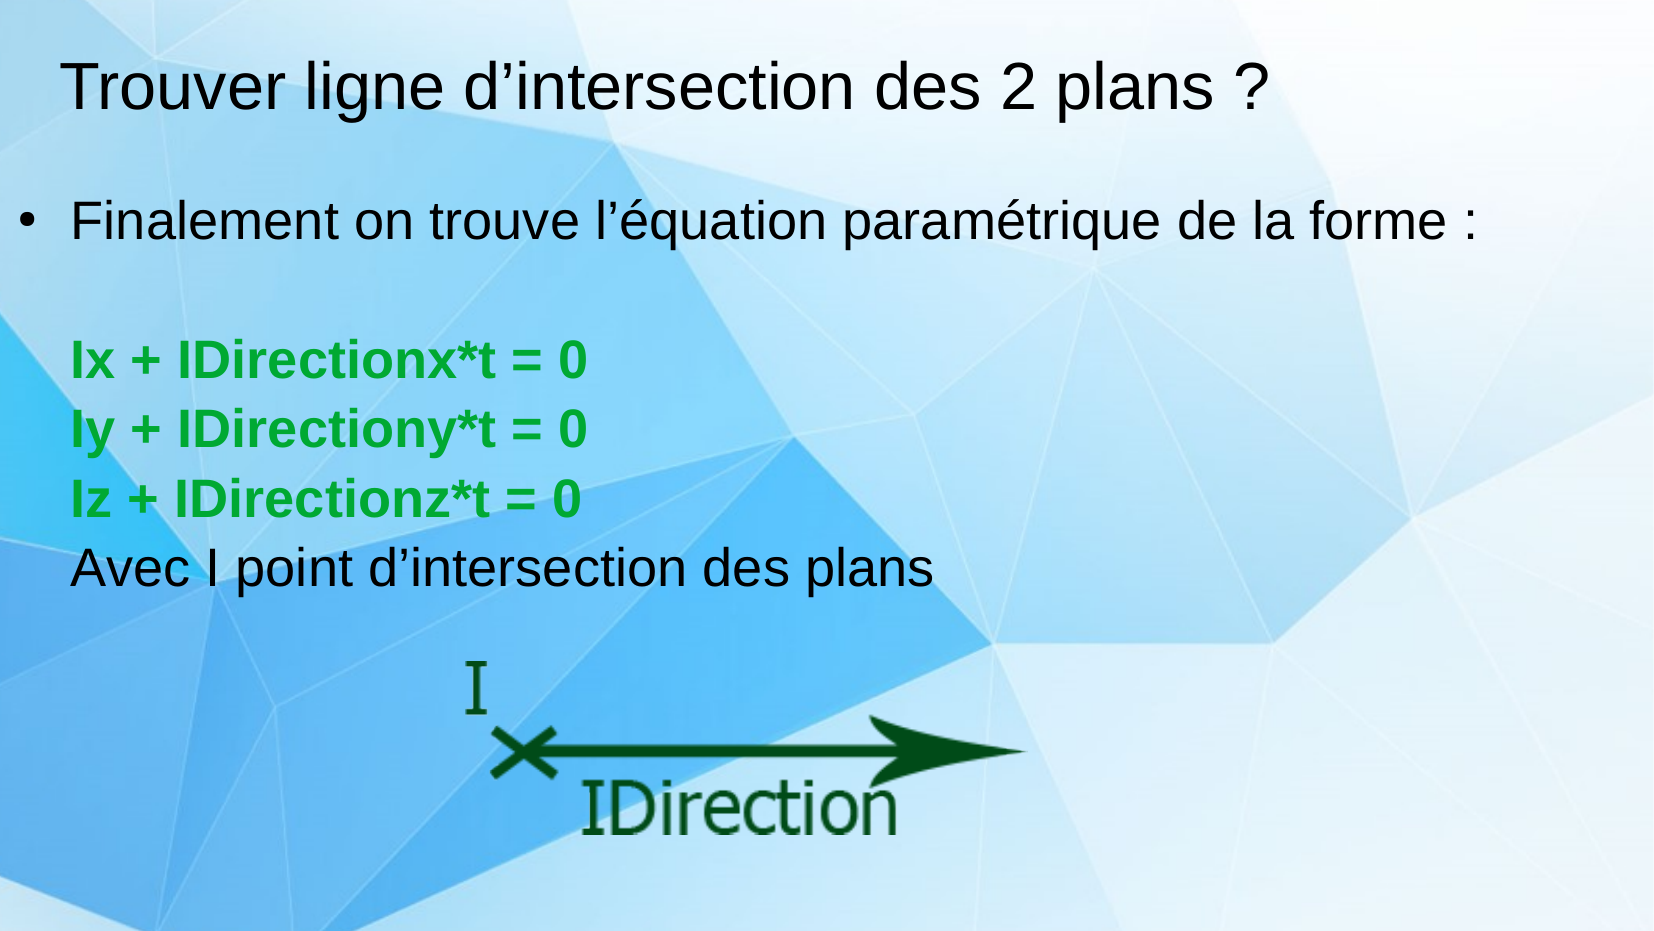

# Trouver ligne d’intersection des 2 plans ?
Finalement on trouve l’équation paramétrique de la forme :
Ix + IDirectionx*t = 0
Iy + IDirectiony*t = 0
Iz + IDirectionz*t = 0
Avec I point d’intersection des plans